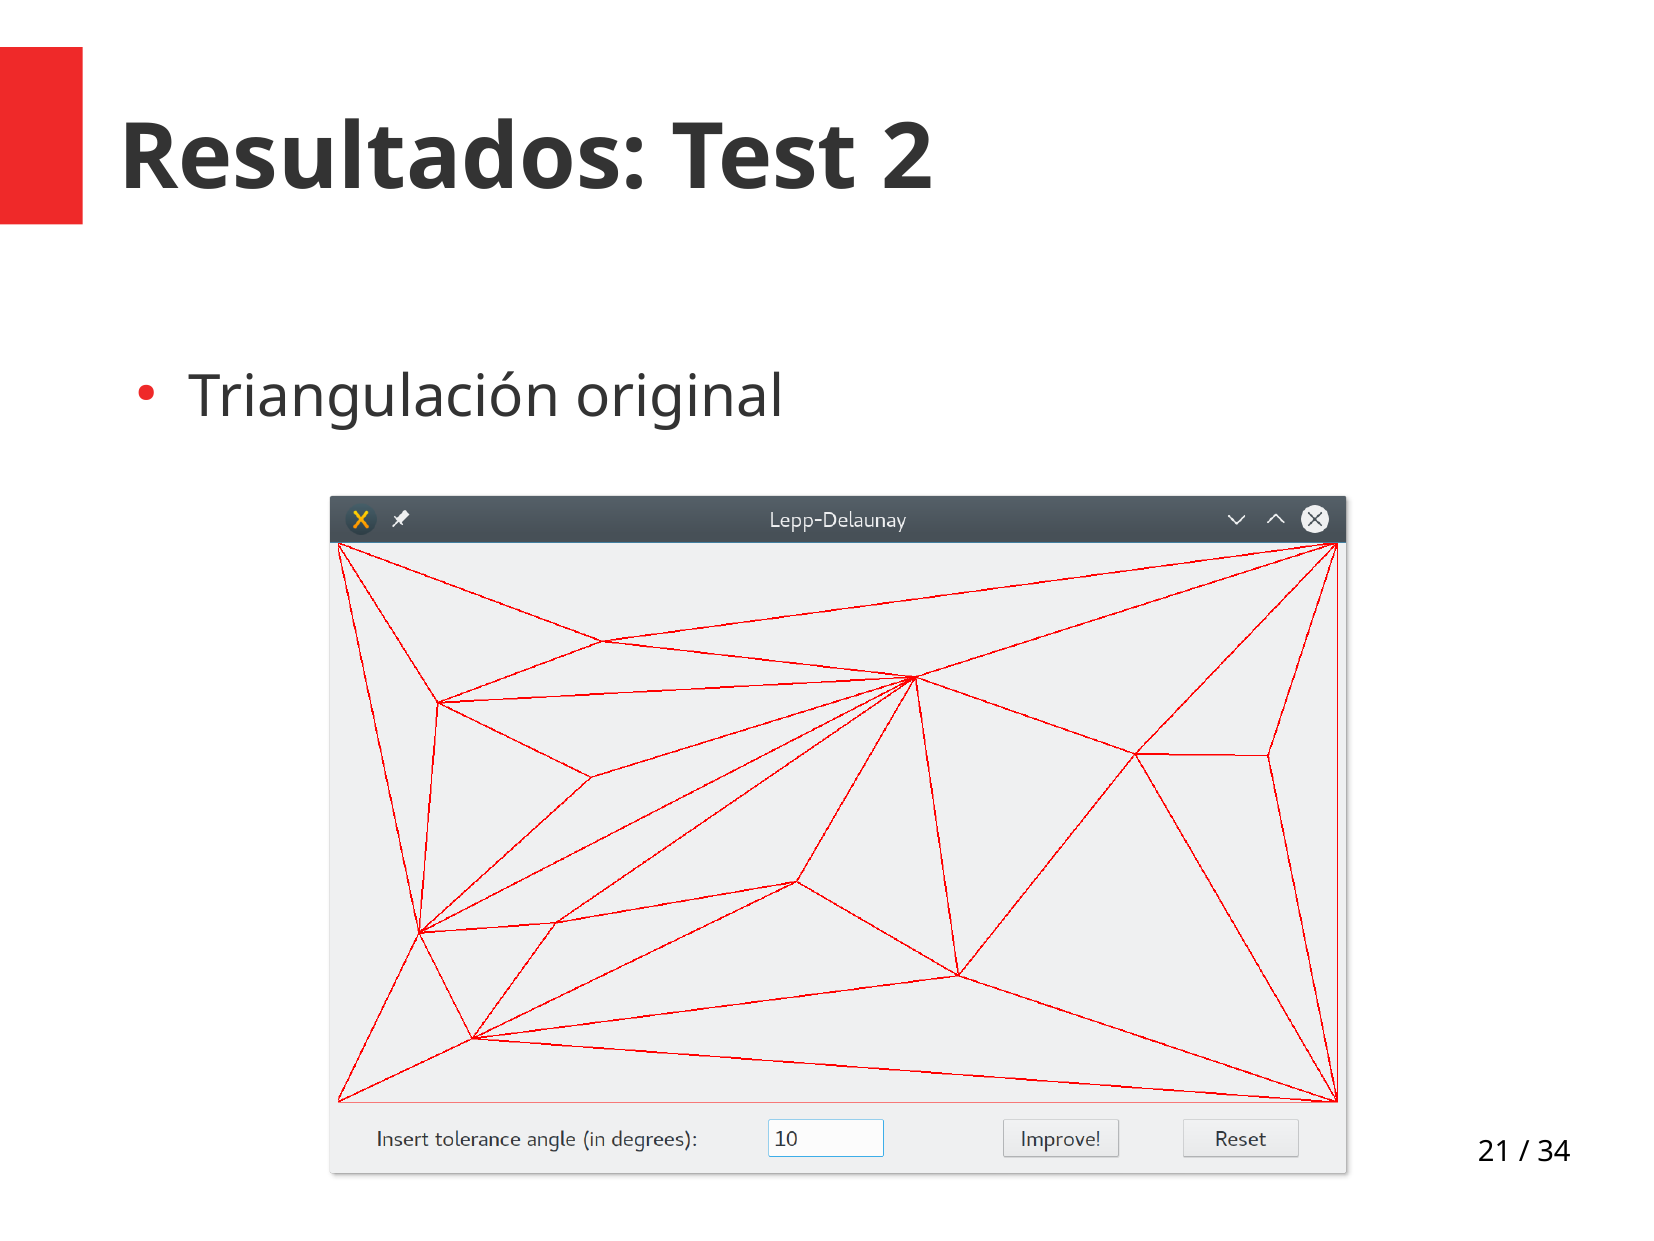

# Resultados: Test 2
Triangulación original
21